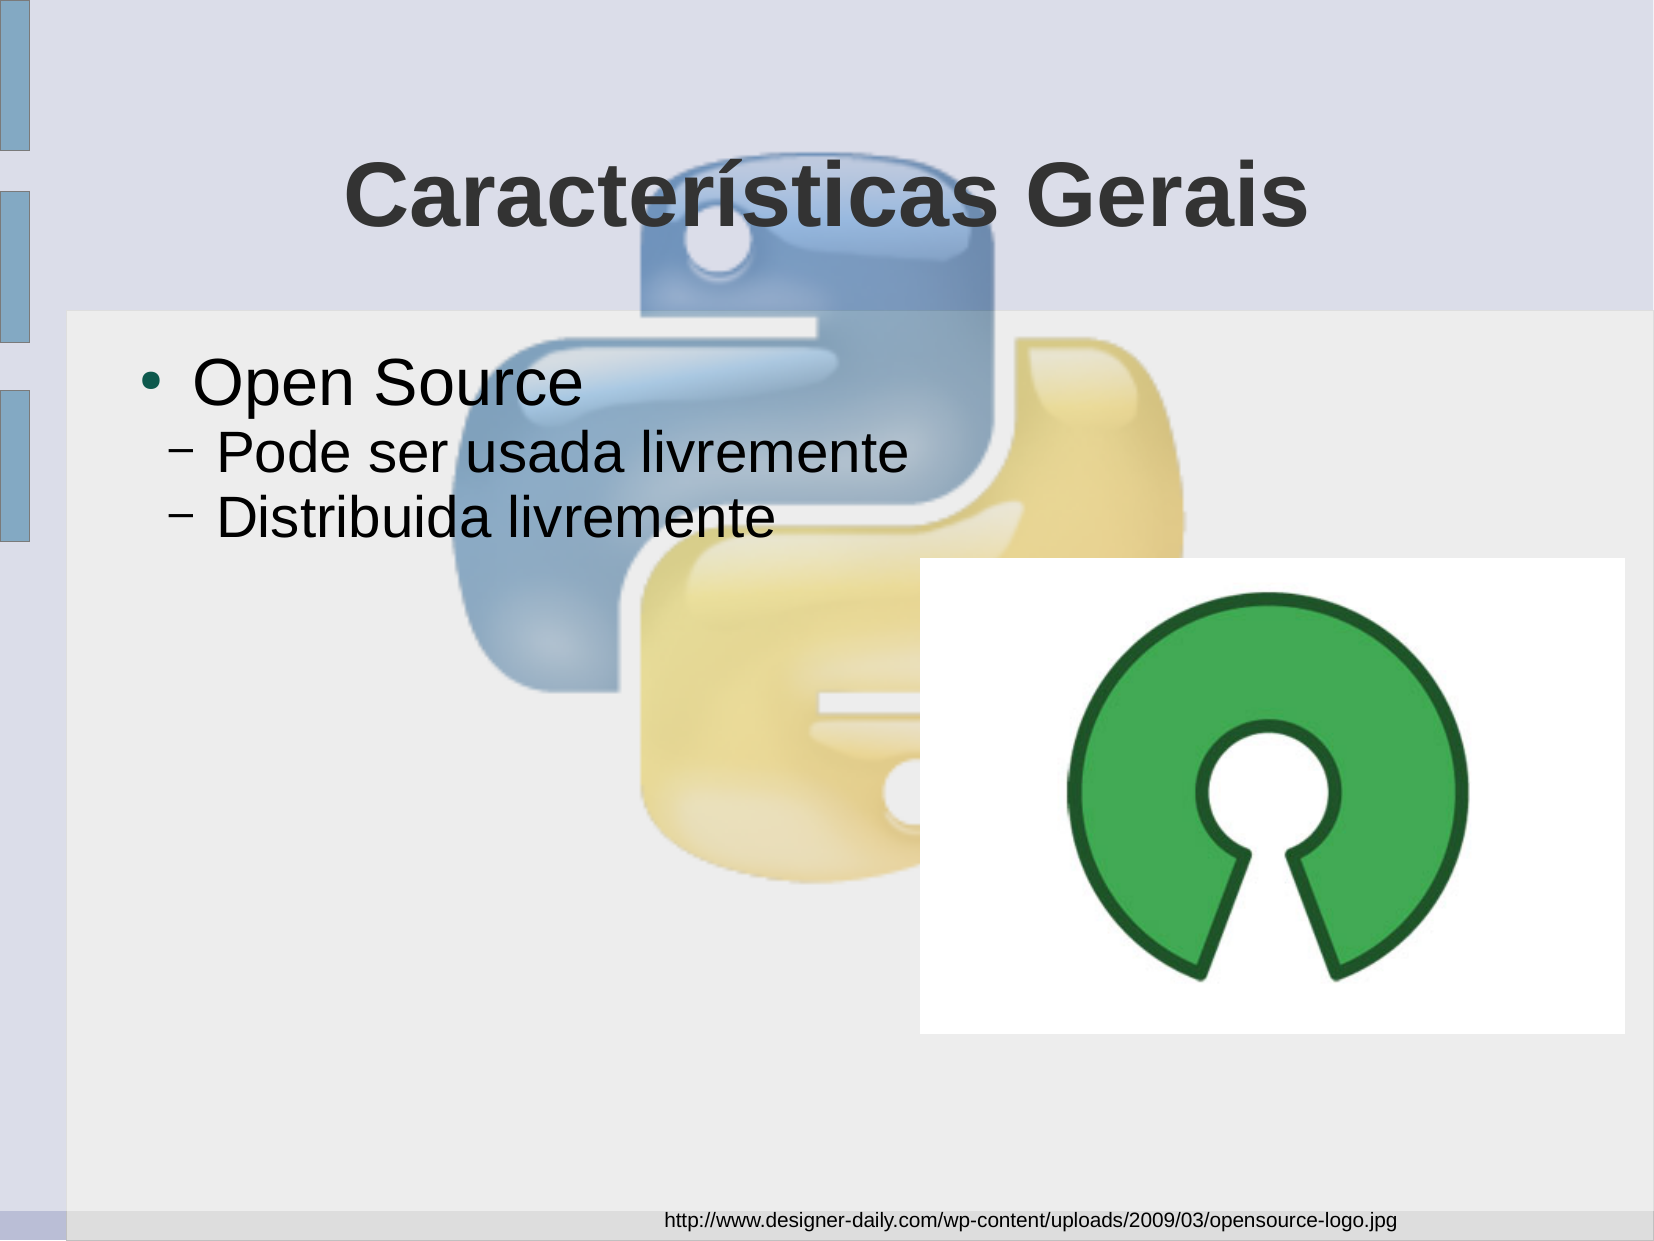

# Características Gerais
Open Source
Pode ser usada livremente
Distribuida livremente
http://www.designer-daily.com/wp-content/uploads/2009/03/opensource-logo.jpg